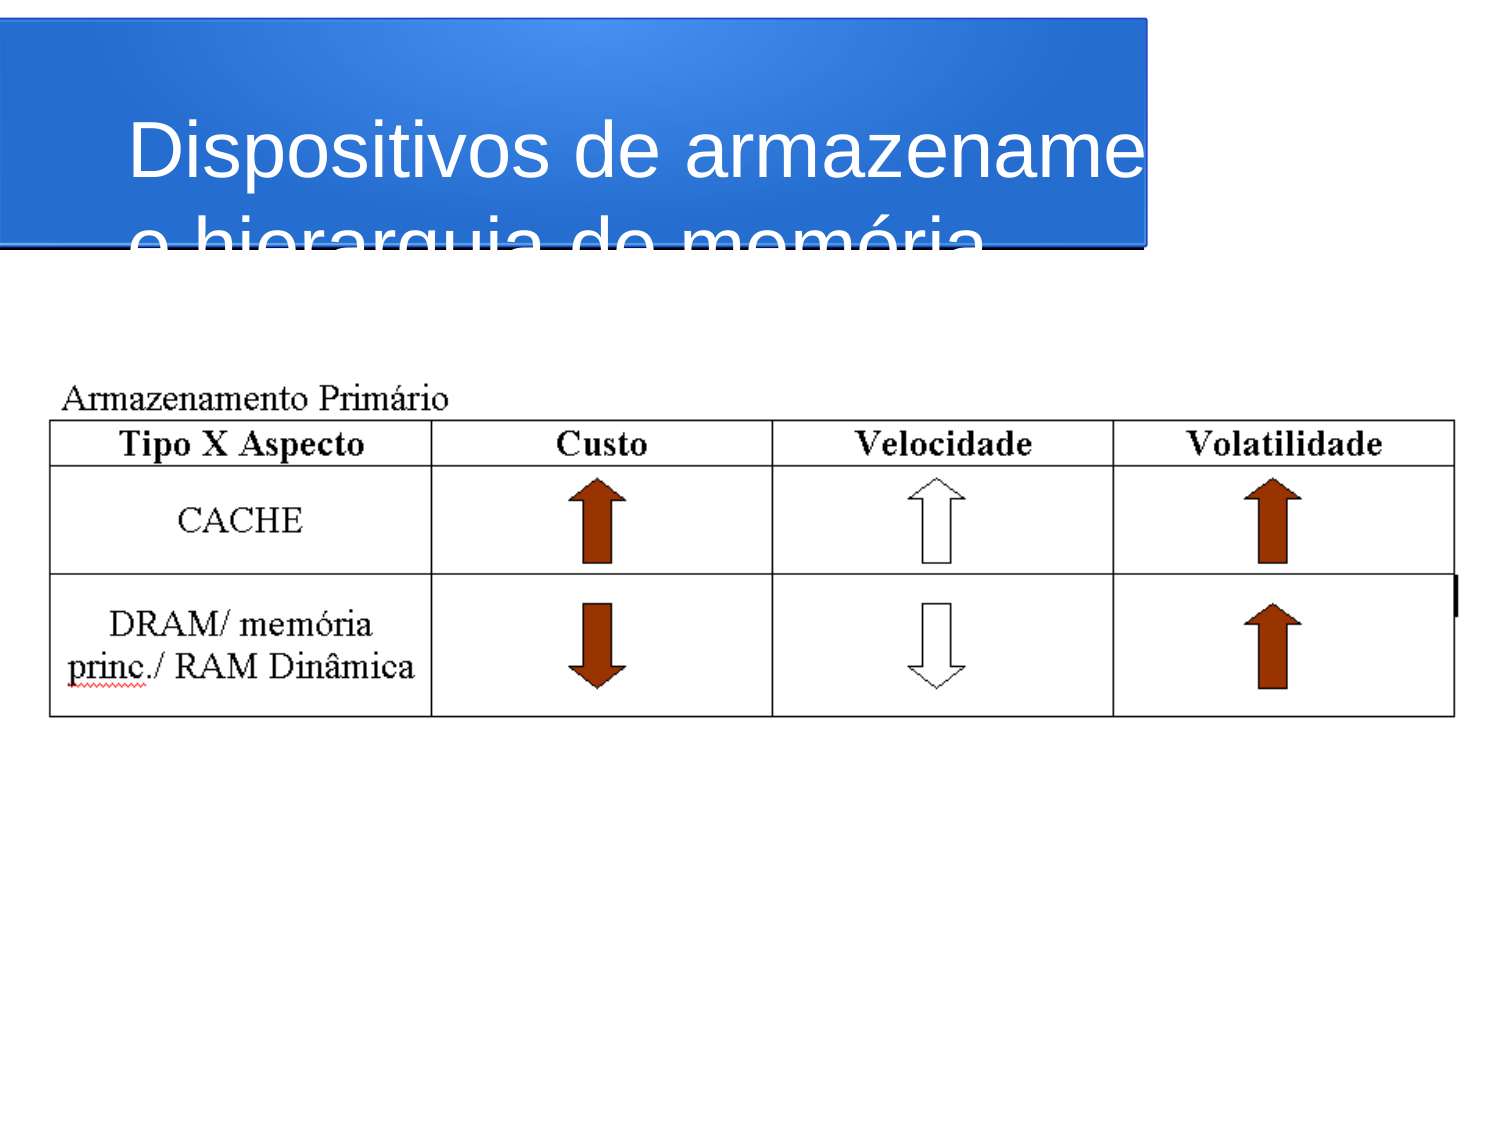

# Dispositivos de armazenamento e hierarquia de memória